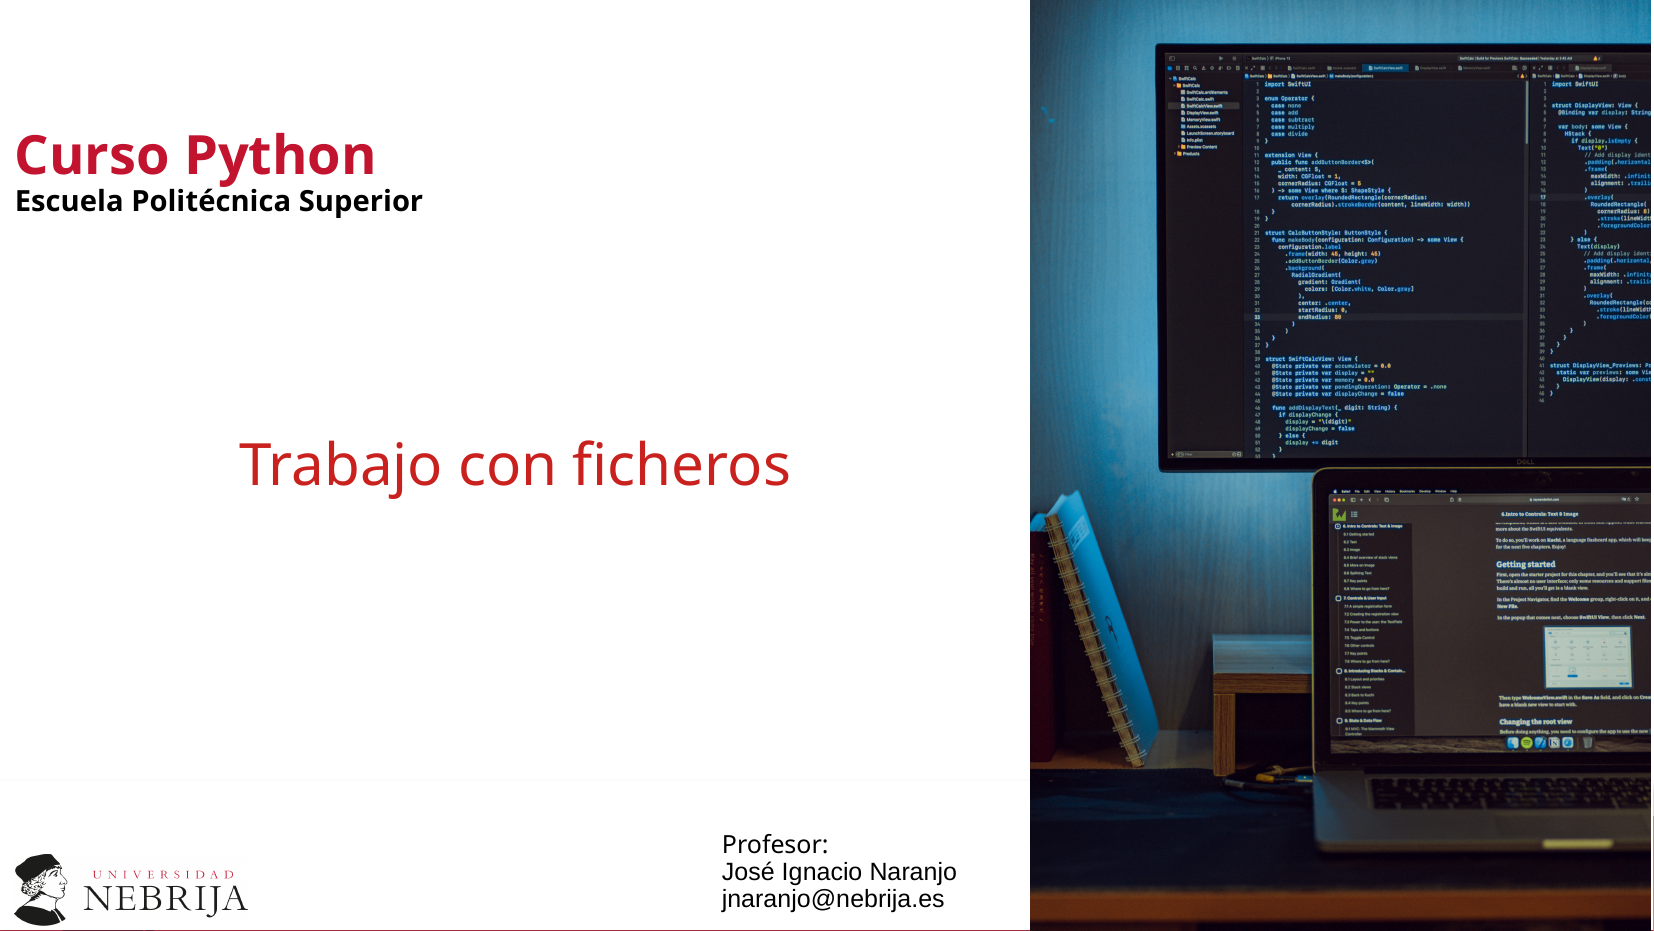

Curso Python
Escuela Politécnica Superior
Trabajo con ficheros
Profesor:
José Ignacio Naranjo
jnaranjo@nebrija.es